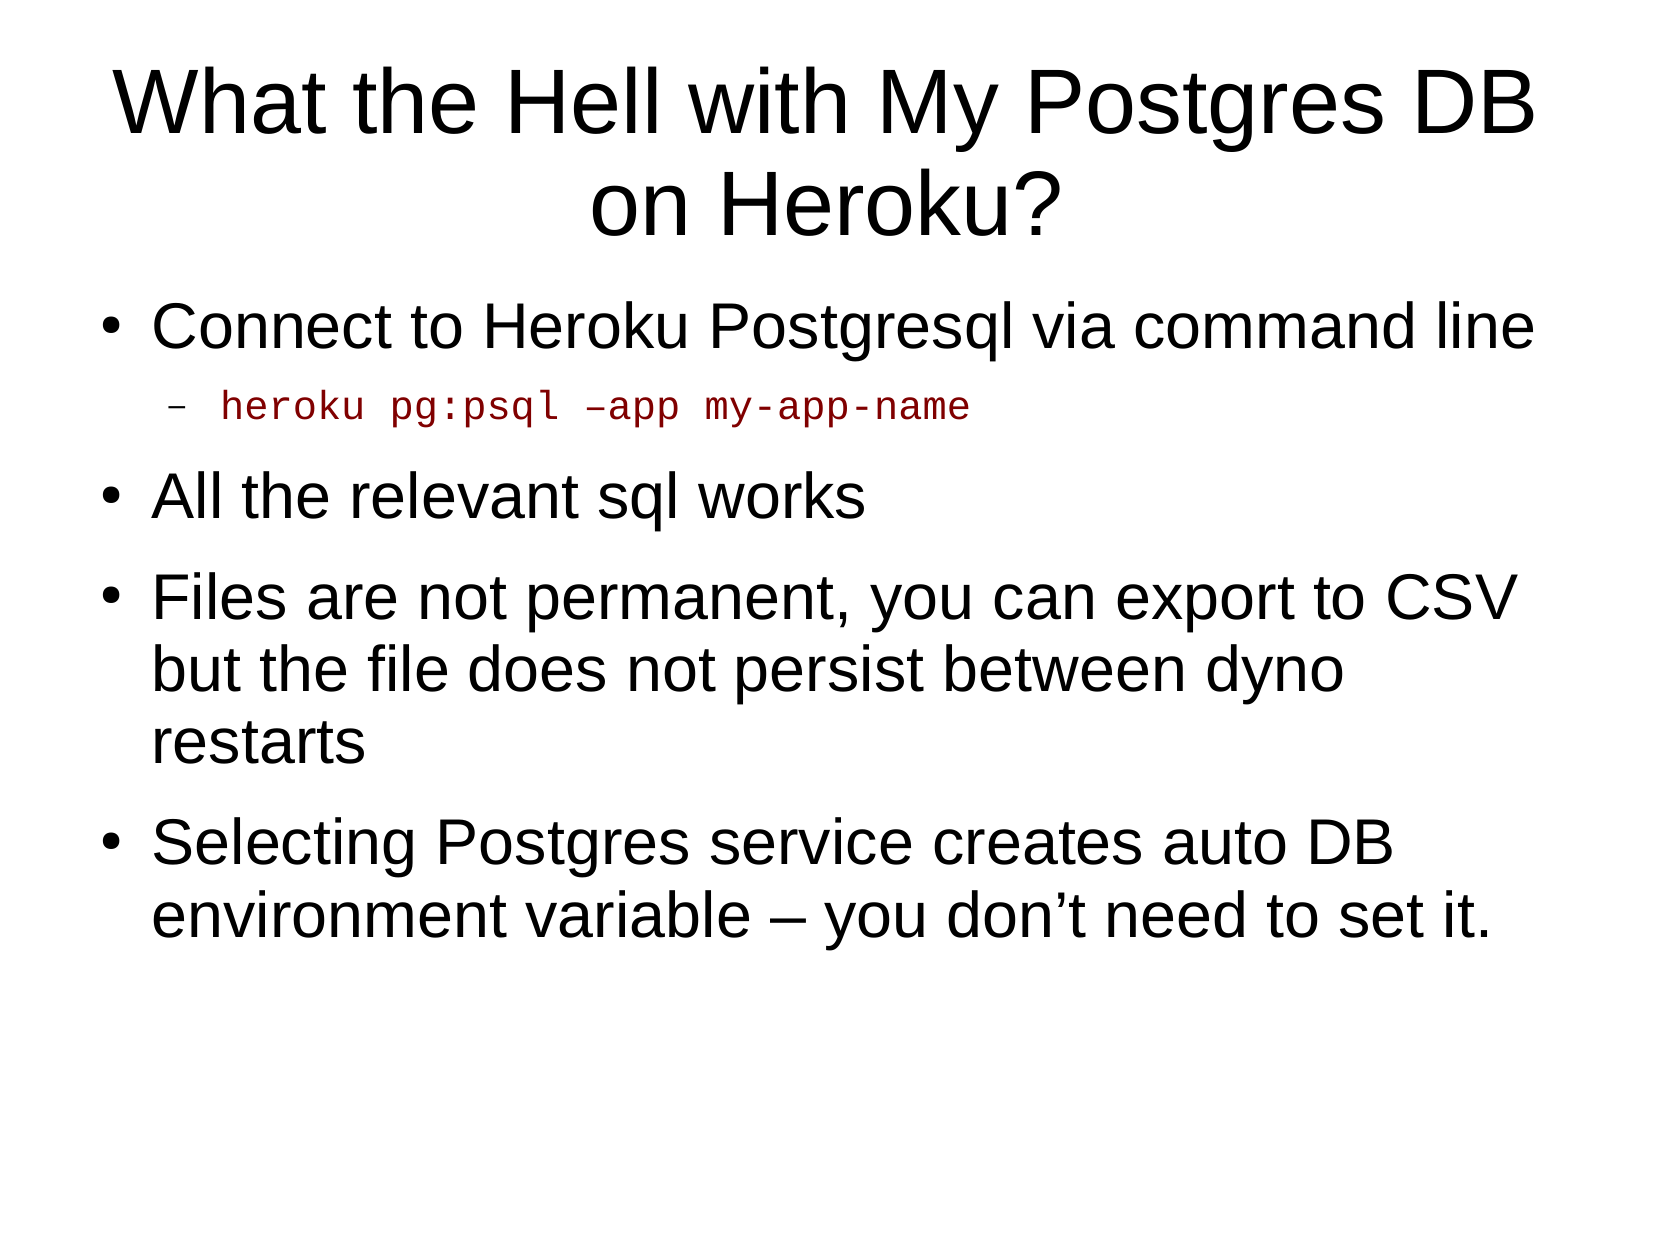

# What the Hell with My Postgres DB on Heroku?
Connect to Heroku Postgresql via command line
heroku pg:psql –app my-app-name
All the relevant sql works
Files are not permanent, you can export to CSV but the file does not persist between dyno restarts
Selecting Postgres service creates auto DB environment variable – you don’t need to set it.